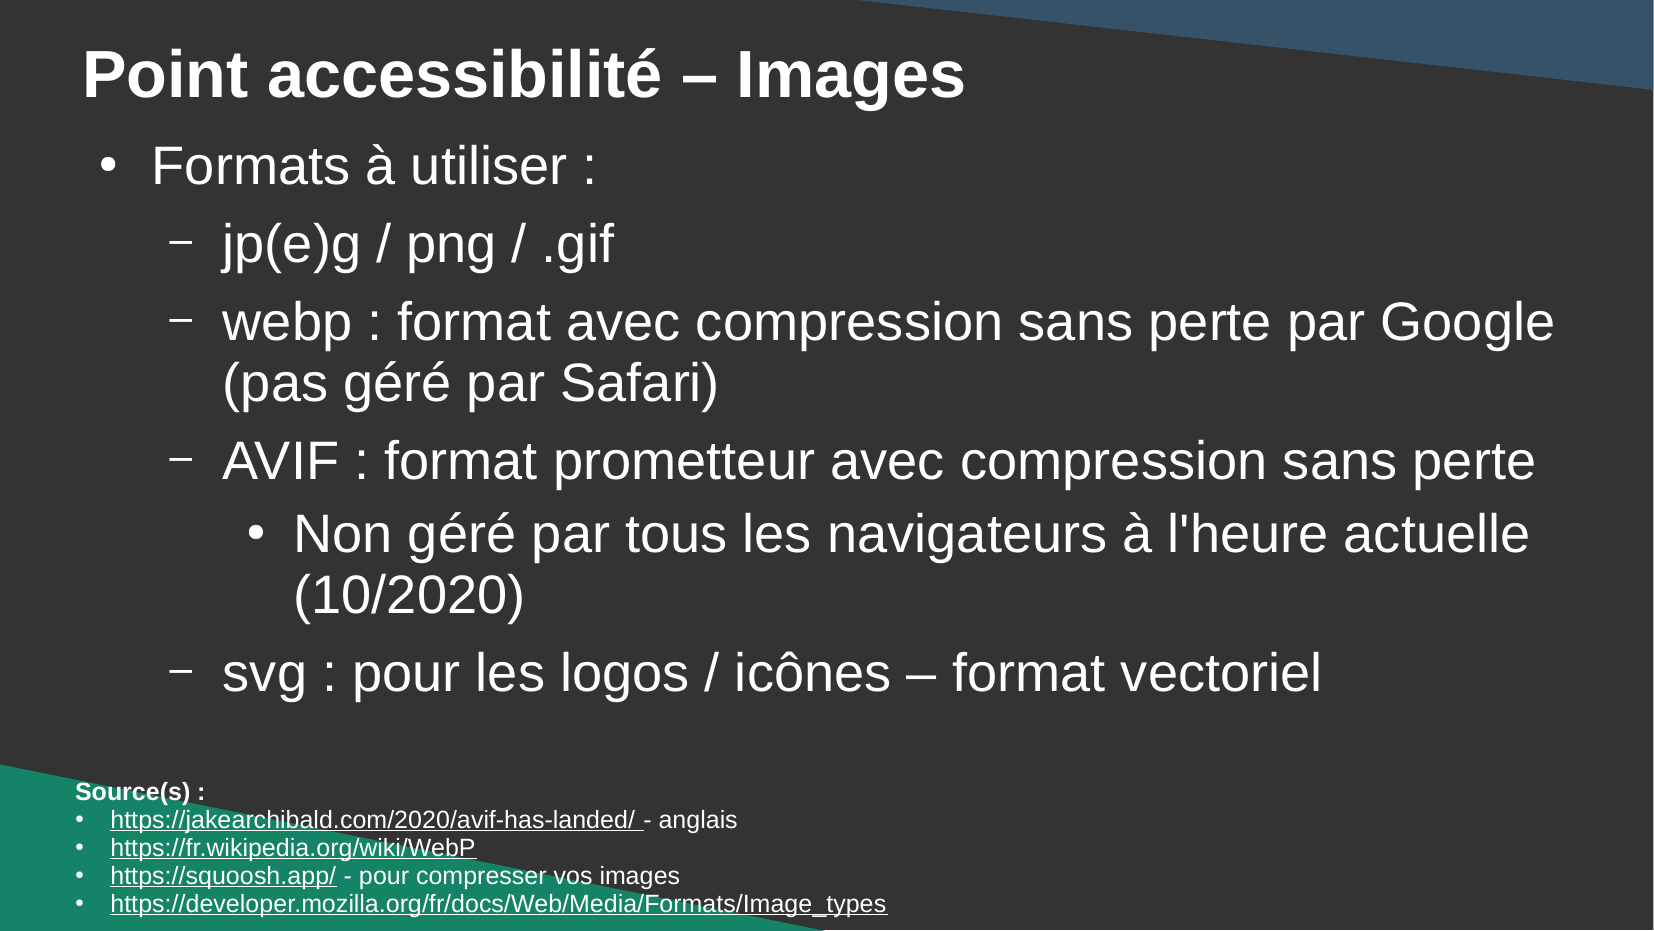

# Point accessibilité – Images
Formats à utiliser :
jp(e)g / png / .gif
webp : format avec compression sans perte par Google (pas géré par Safari)
AVIF : format prometteur avec compression sans perte
Non géré par tous les navigateurs à l'heure actuelle (10/2020)
svg : pour les logos / icônes – format vectoriel
Source(s) :
https://jakearchibald.com/2020/avif-has-landed/ - anglais
https://fr.wikipedia.org/wiki/WebP
https://squoosh.app/ - pour compresser vos images
https://developer.mozilla.org/fr/docs/Web/Media/Formats/Image_types